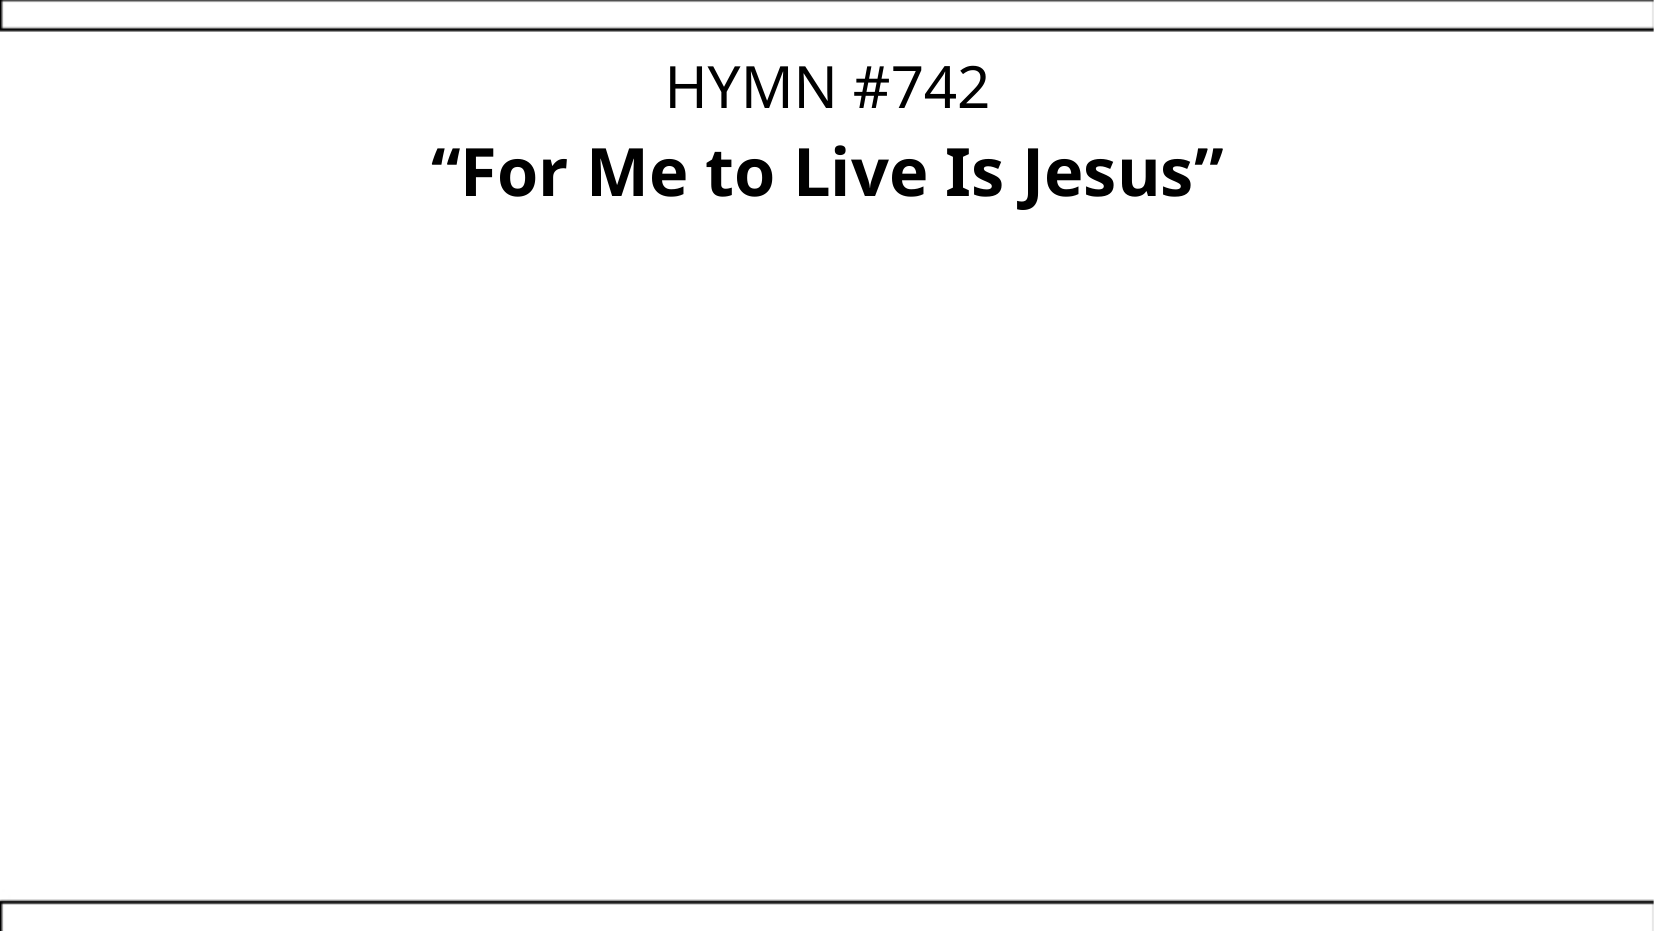

HYMN #742
“For Me to Live Is Jesus”